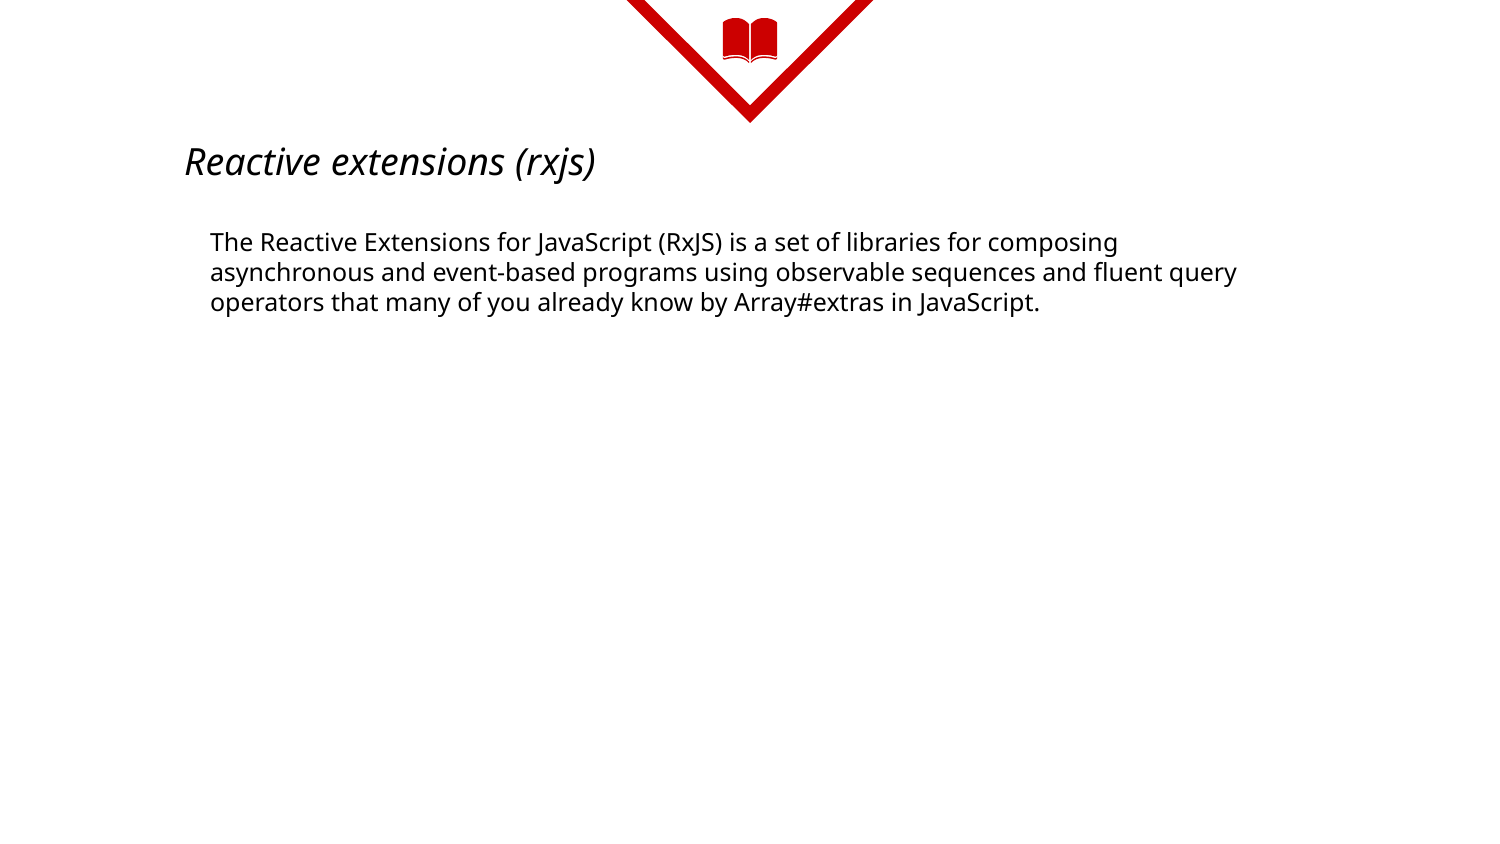

# Reactive extensions (rxjs)
The Reactive Extensions for JavaScript (RxJS) is a set of libraries for composing asynchronous and event-based programs using observable sequences and fluent query operators that many of you already know by Array#extras in JavaScript.